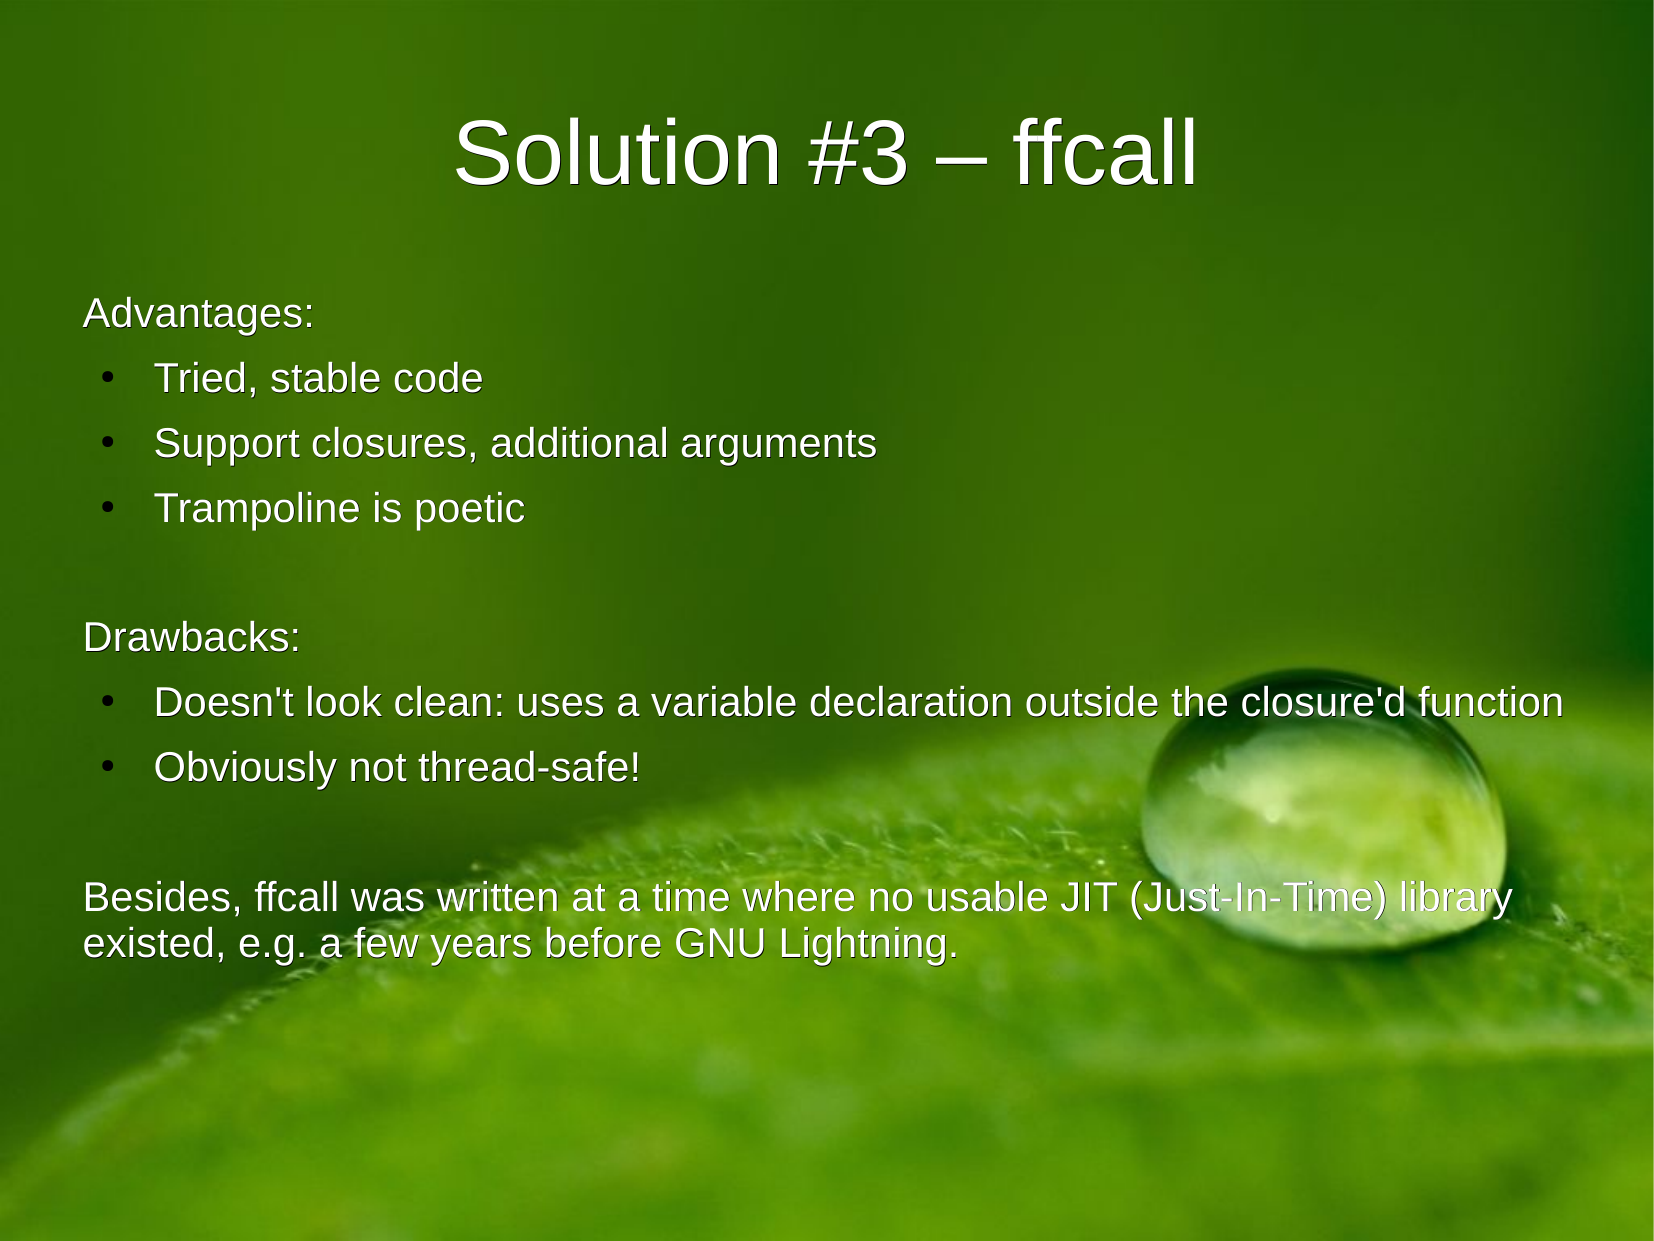

# Solution #3 – ffcall
Advantages:
Tried, stable code
Support closures, additional arguments
Trampoline is poetic
Drawbacks:
Doesn't look clean: uses a variable declaration outside the closure'd function
Obviously not thread-safe!
Besides, ffcall was written at a time where no usable JIT (Just-In-Time) library existed, e.g. a few years before GNU Lightning.